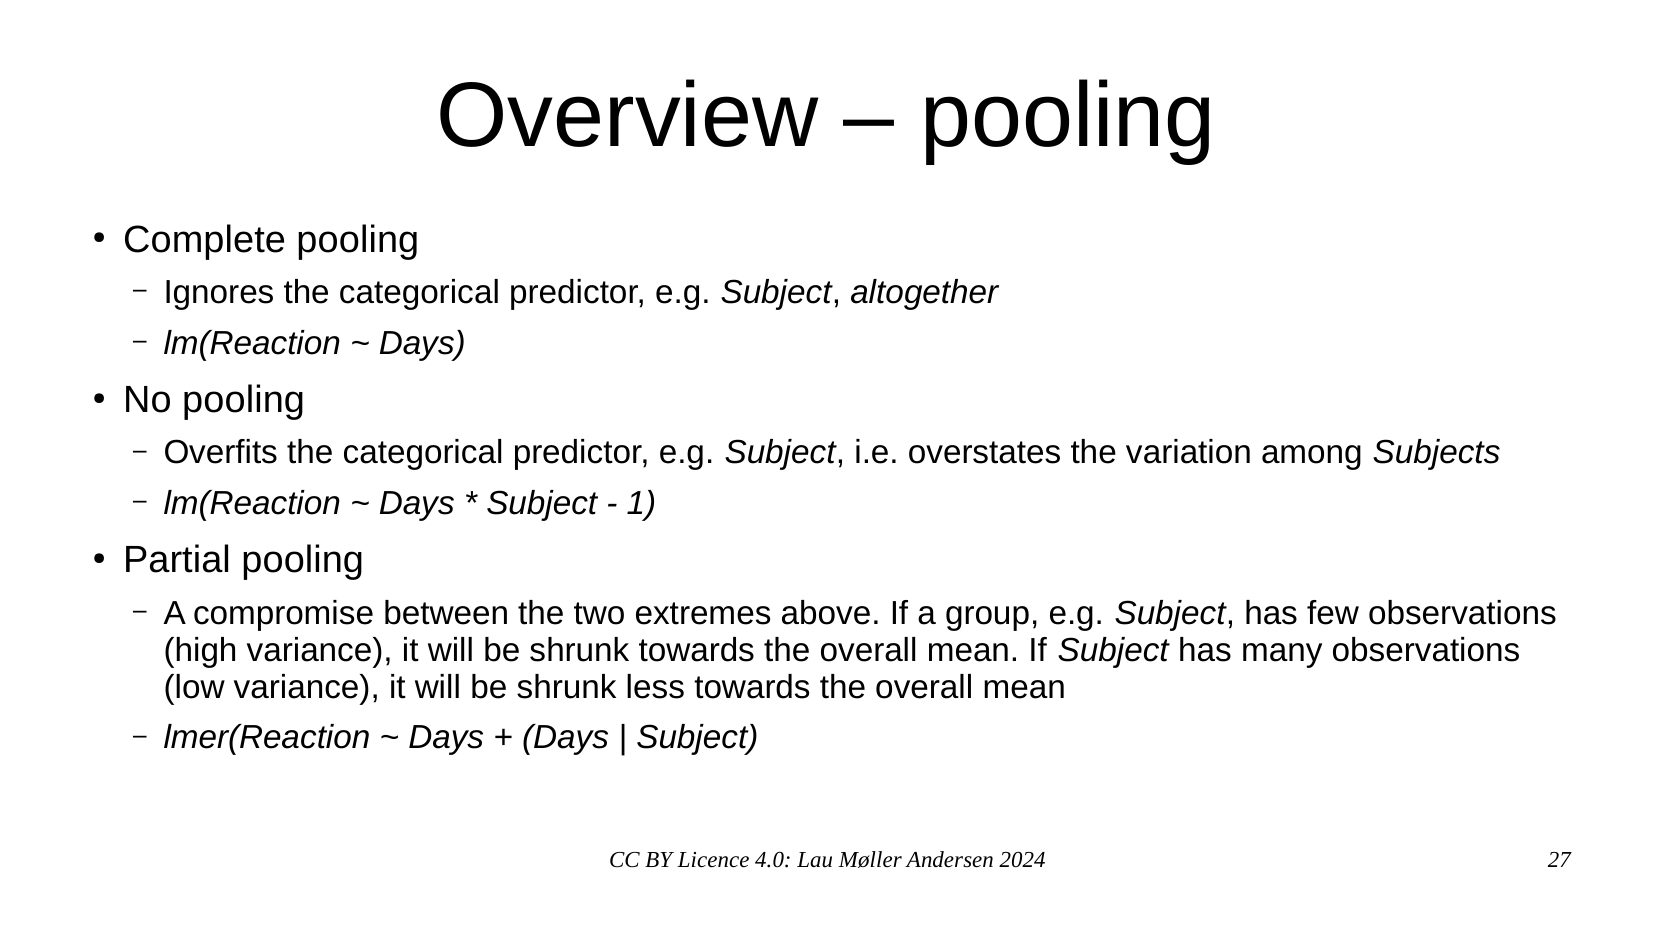

# Overview – pooling
Complete pooling
Ignores the categorical predictor, e.g. Subject, altogether
lm(Reaction ~ Days)
No pooling
Overfits the categorical predictor, e.g. Subject, i.e. overstates the variation among Subjects
lm(Reaction ~ Days * Subject - 1)
Partial pooling
A compromise between the two extremes above. If a group, e.g. Subject, has few observations (high variance), it will be shrunk towards the overall mean. If Subject has many observations (low variance), it will be shrunk less towards the overall mean
lmer(Reaction ~ Days + (Days | Subject)
CC BY Licence 4.0: Lau Møller Andersen 2024
27